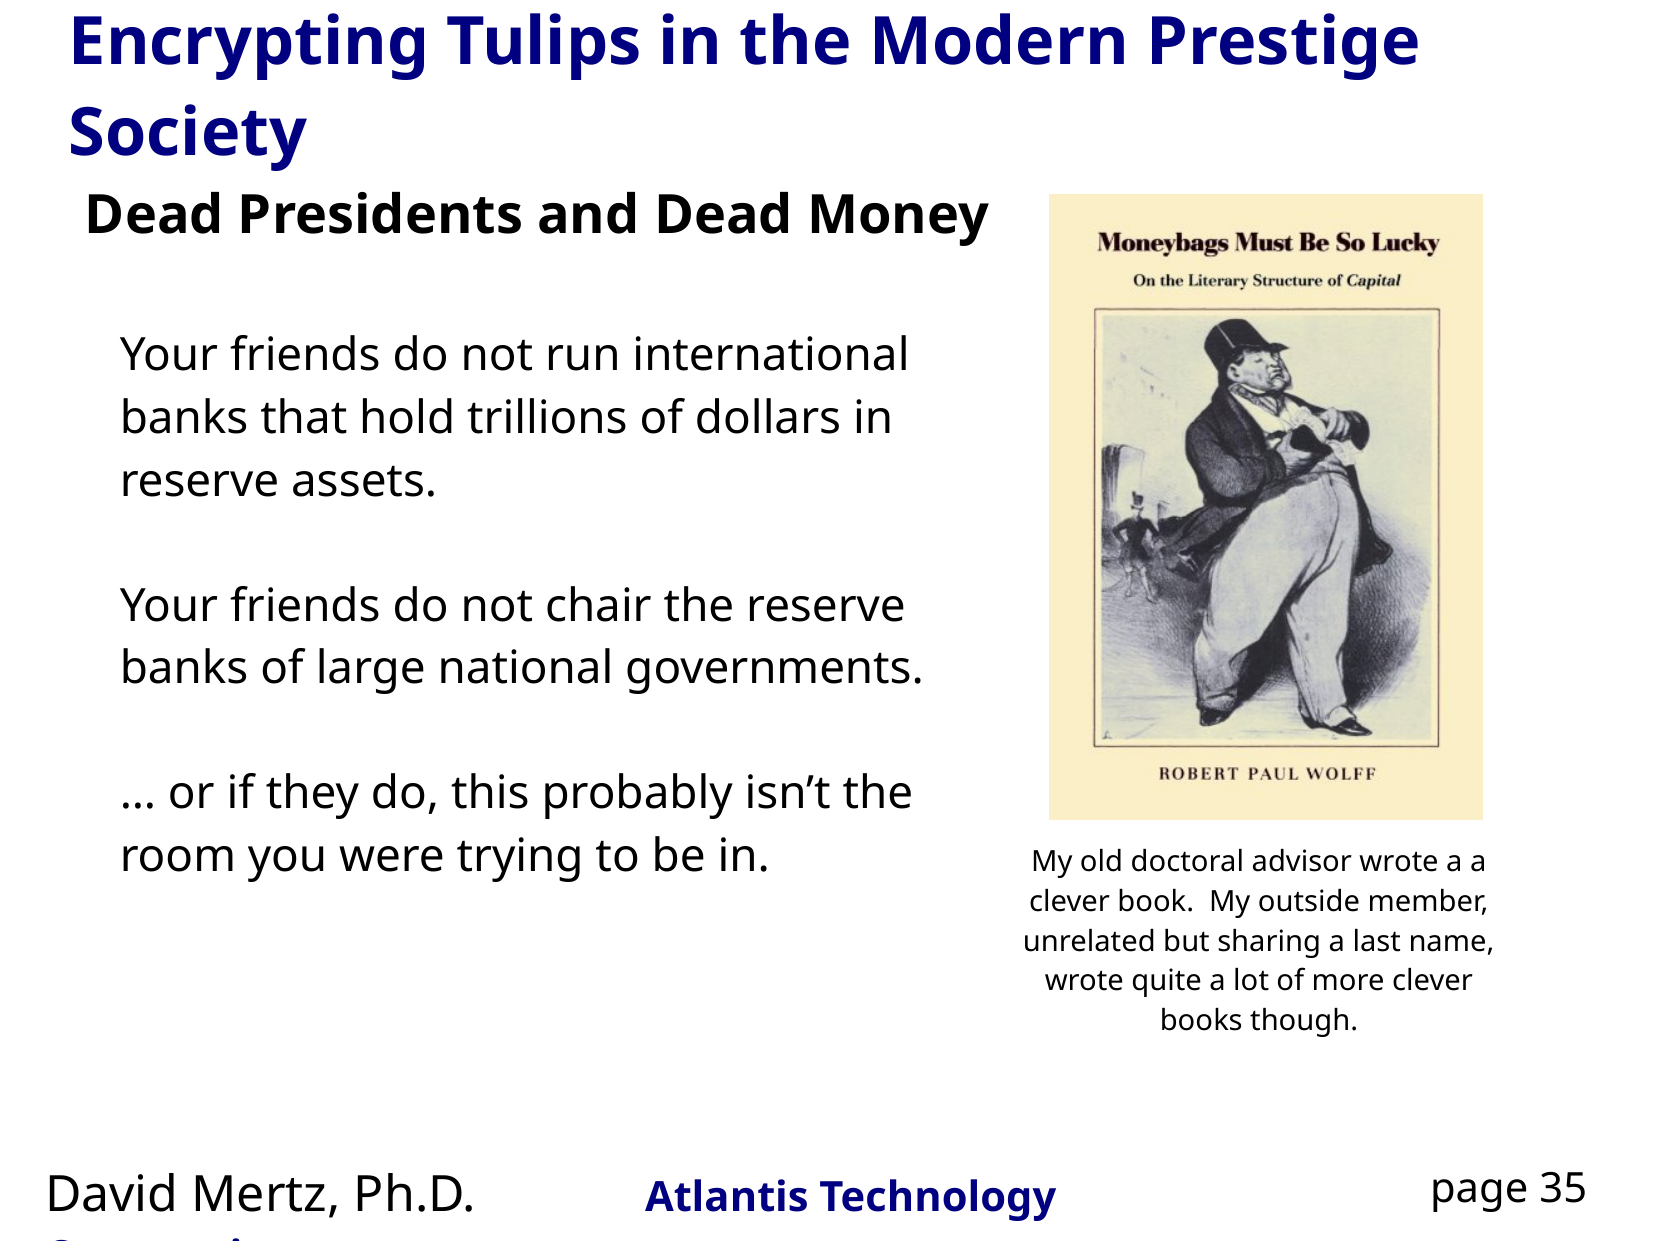

# Dead Presidents and Dead Money
Your friends do not run international banks that hold trillions of dollars in reserve assets.
Your friends do not chair the reserve banks of large national governments.
… or if they do, this probably isn’t the room you were trying to be in.
My old doctoral advisor wrote a a clever book. My outside member, unrelated but sharing a last name, wrote quite a lot of more clever books though.